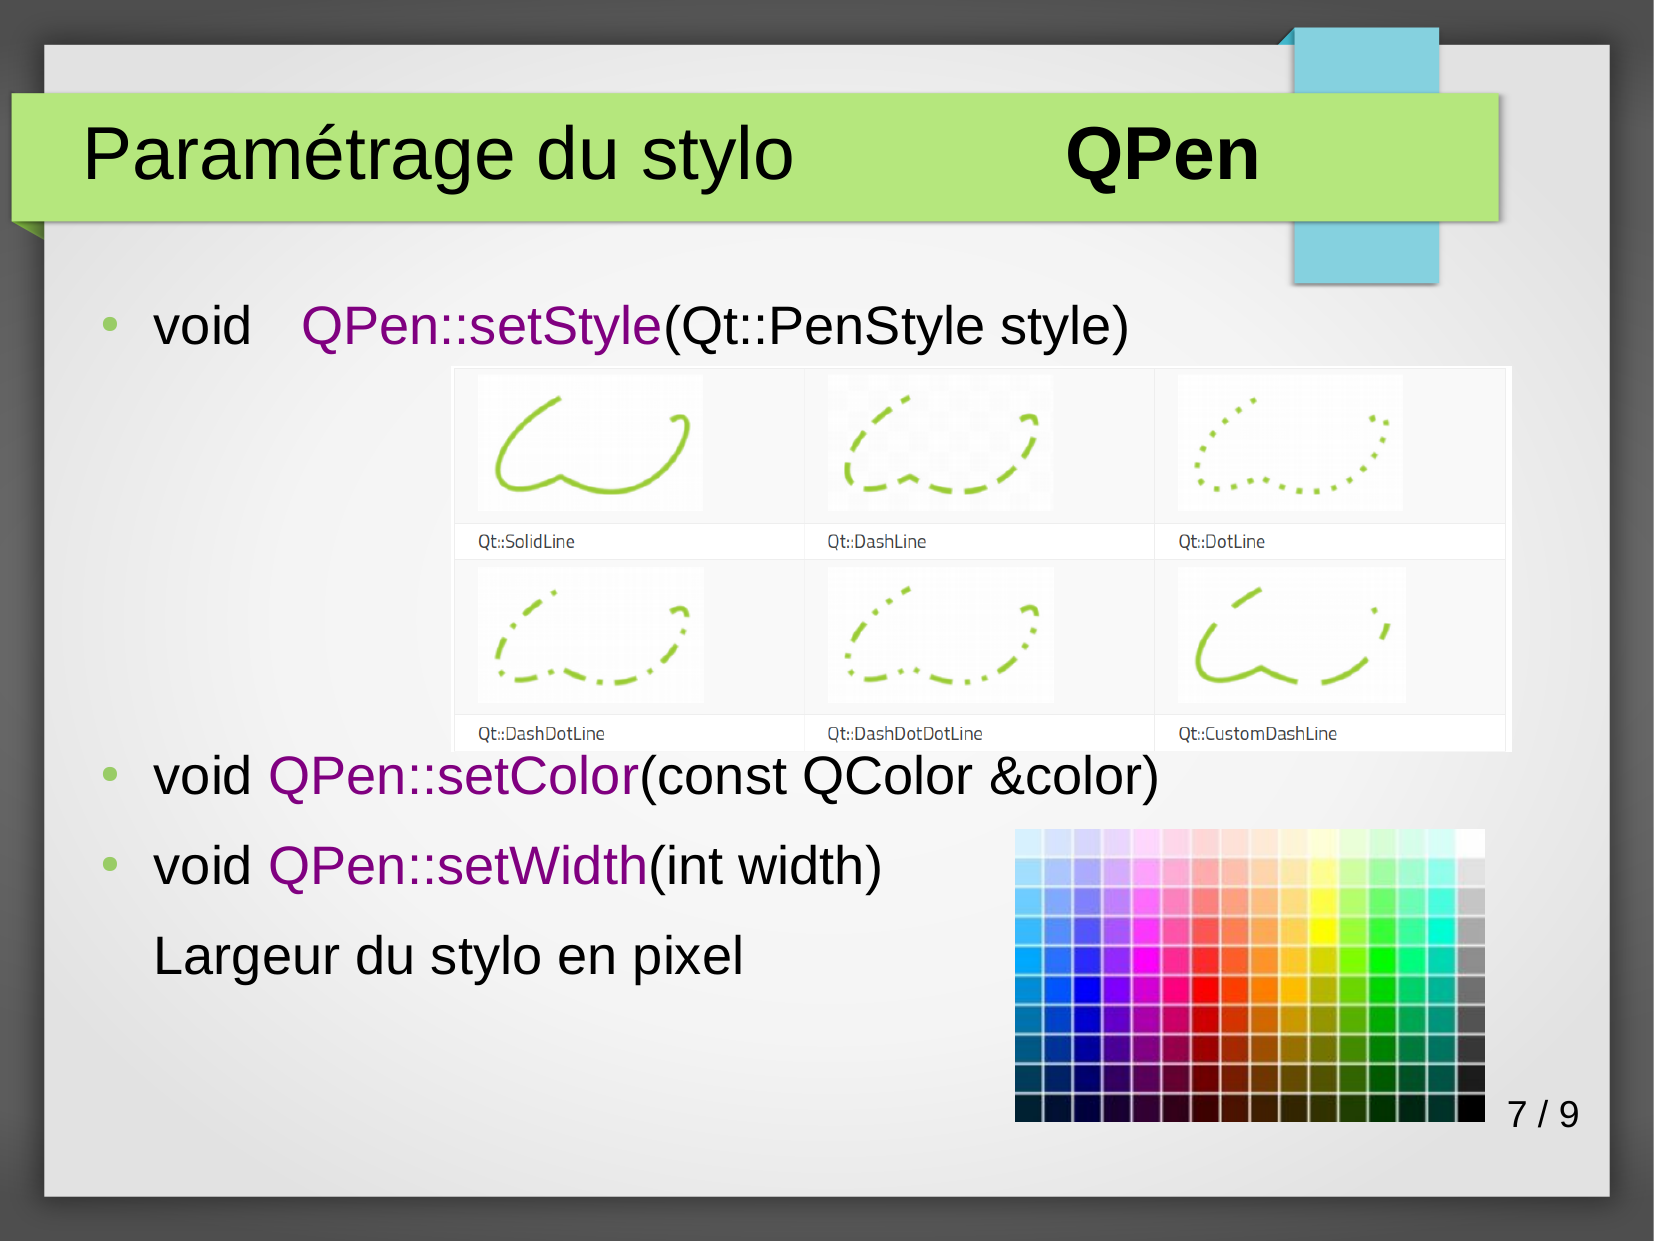

# Paramétrage du stylo QPen
void 	QPen::setStyle(Qt::PenStyle style)
void QPen::setColor(const QColor &color)
void QPen::setWidth(int width)
Largeur du stylo en pixel